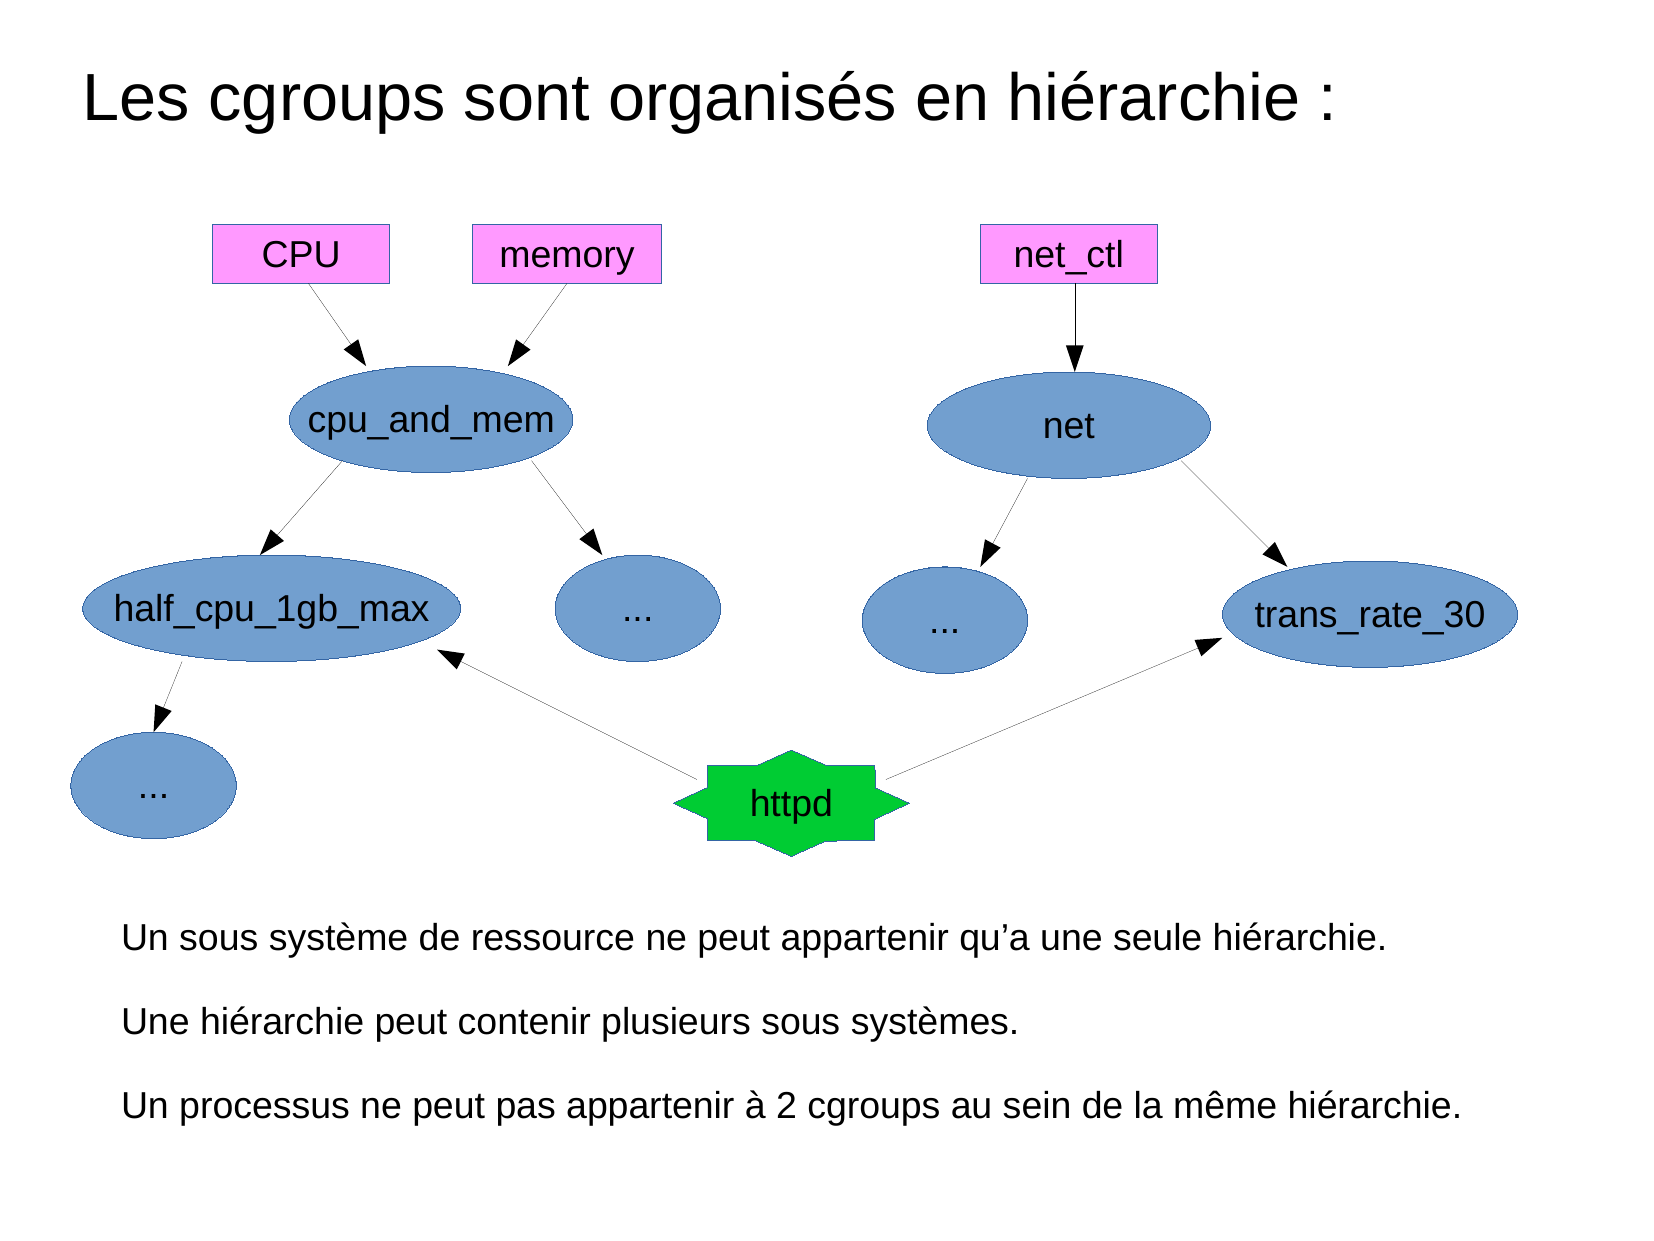

# Les cgroups sont organisés en hiérarchie :
CPU
memory
net_ctl
cpu_and_mem
net
half_cpu_1gb_max
...
trans_rate_30
...
...
...
httpd
Un sous système de ressource ne peut appartenir qu’a une seule hiérarchie.
Une hiérarchie peut contenir plusieurs sous systèmes.
Un processus ne peut pas appartenir à 2 cgroups au sein de la même hiérarchie.